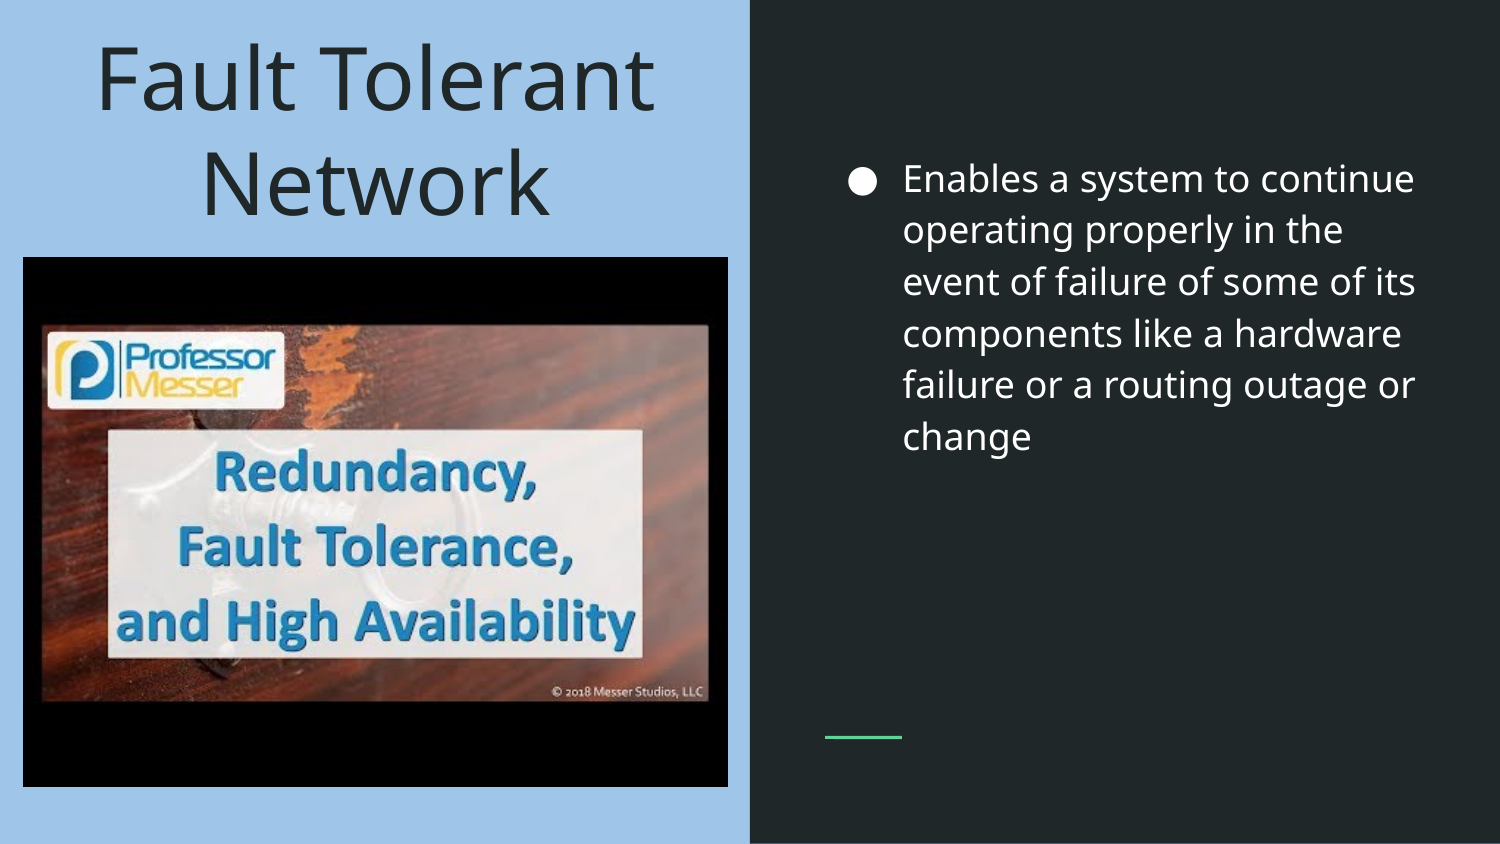

# Fault Tolerant Network
Enables a system to continue operating properly in the event of failure of some of its components like a hardware failure or a routing outage or change